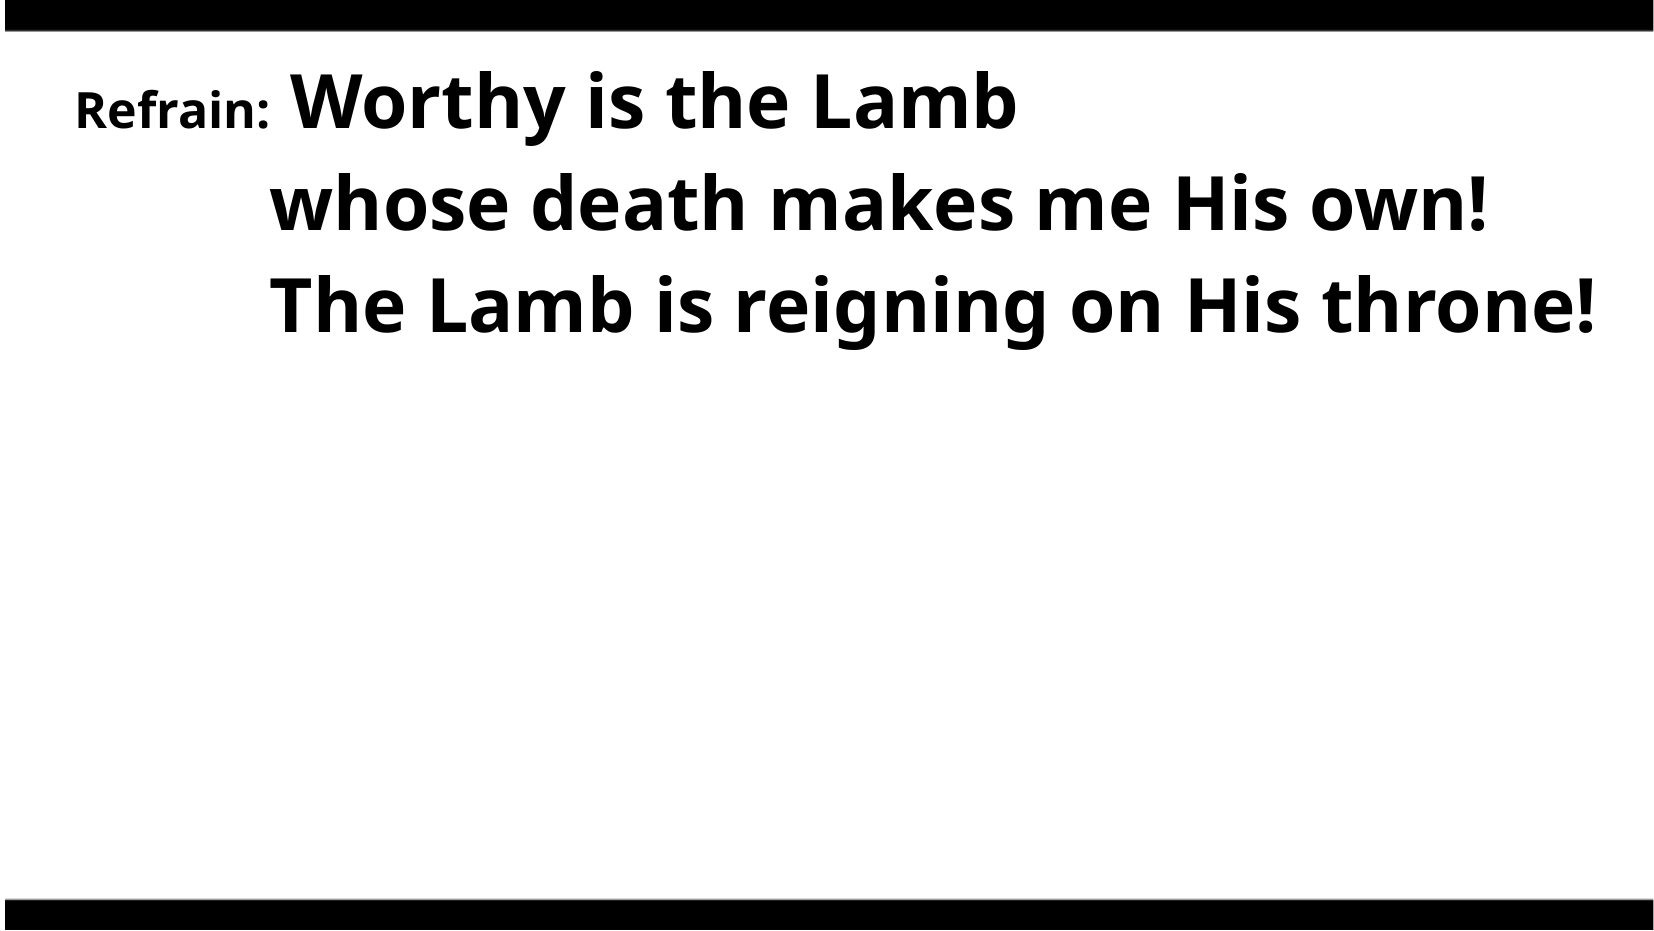

Refrain: Worthy is the Lamb
 whose death makes me His own!
 The Lamb is reigning on His throne!